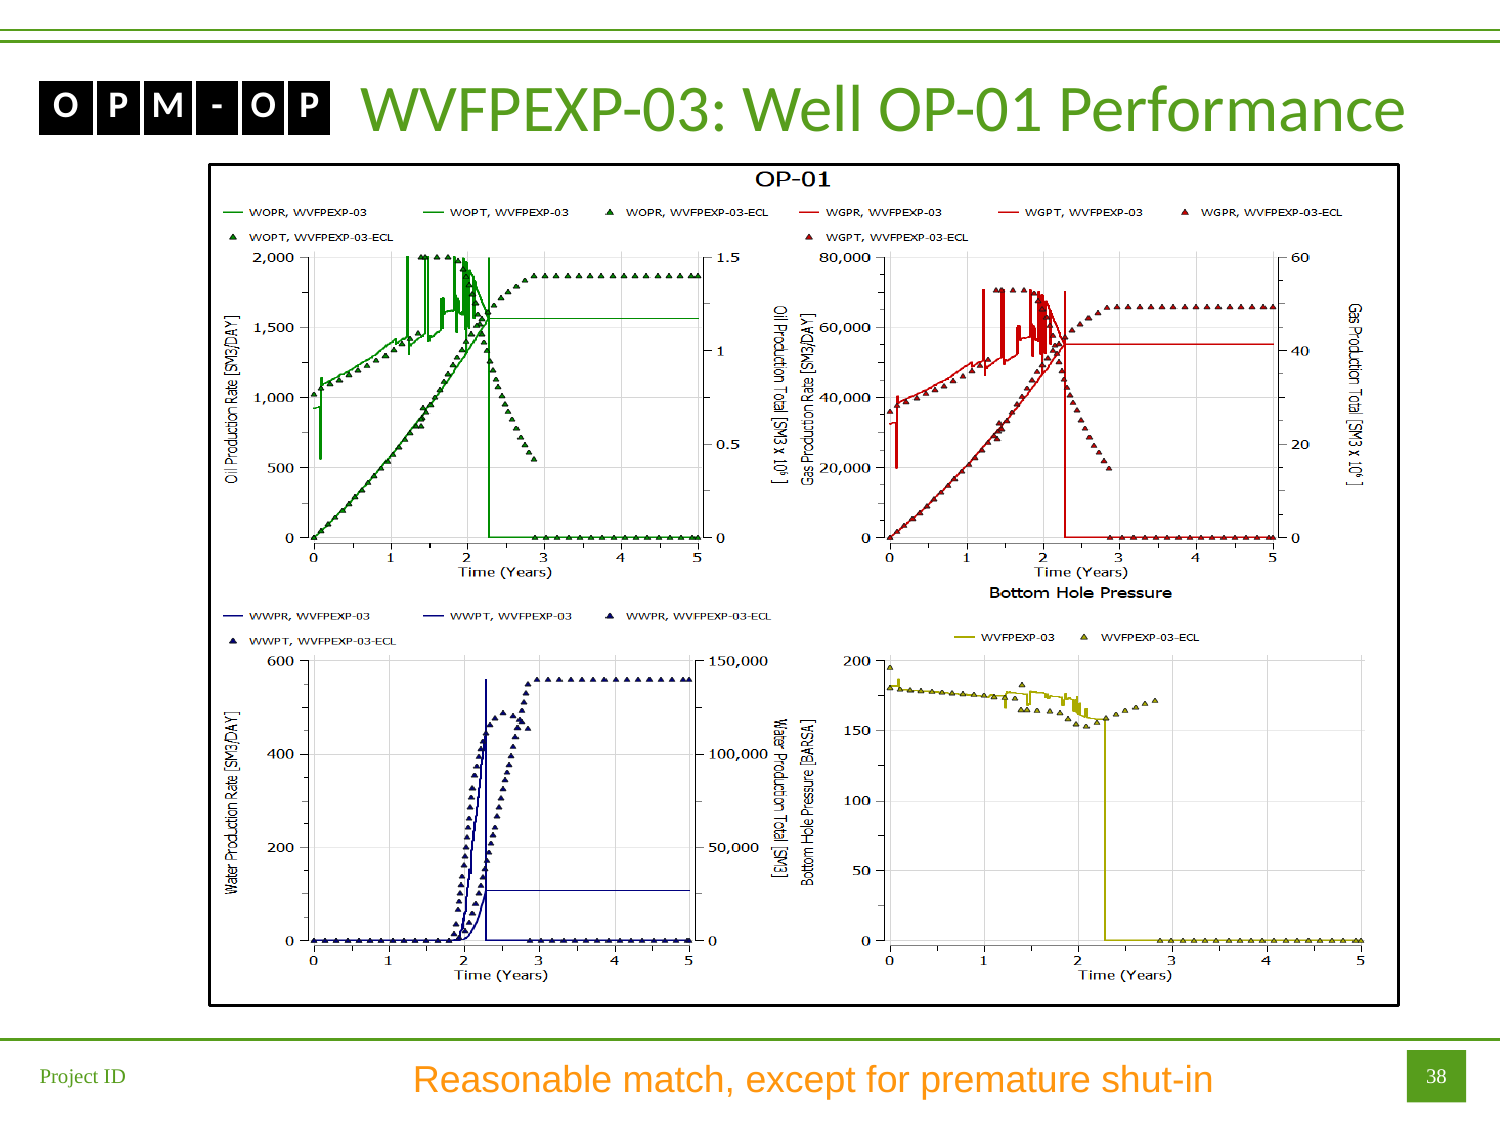

# WVFPEXP-03: Well OP-01 Performance
Project ID
38
Reasonable match, except for premature shut-in